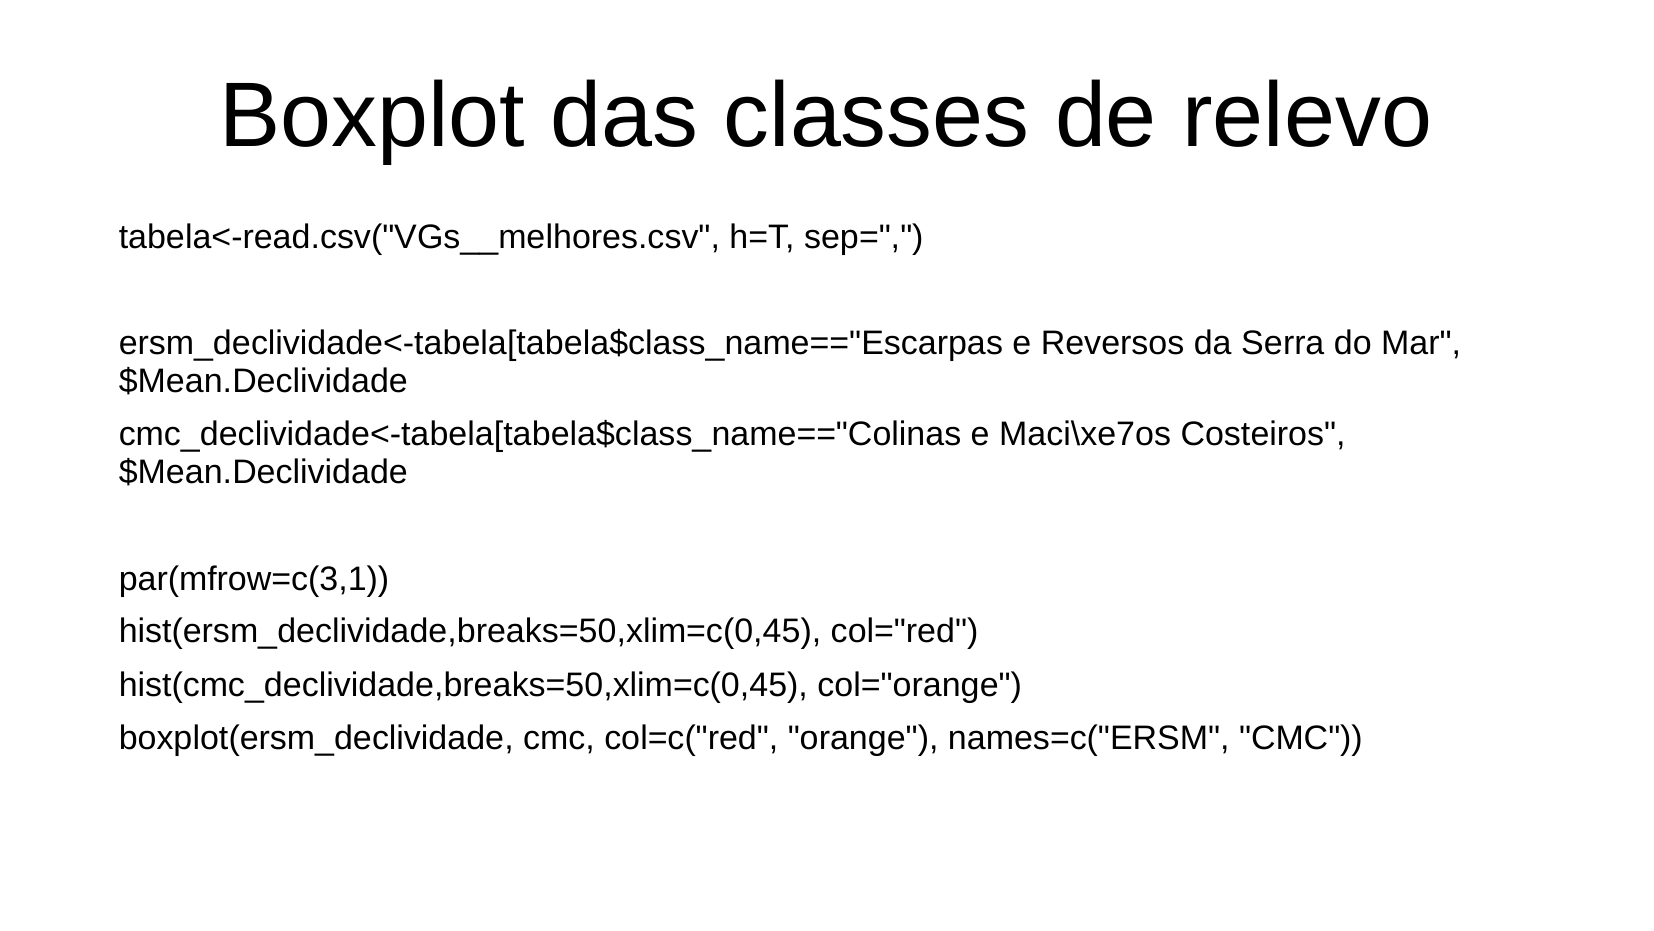

# Boxplot das classes de relevo
tabela<-read.csv("VGs__melhores.csv", h=T, sep=",")
ersm_declividade<-tabela[tabela$class_name=="Escarpas e Reversos da Serra do Mar",$Mean.Declividade
cmc_declividade<-tabela[tabela$class_name=="Colinas e Maci\xe7os Costeiros",$Mean.Declividade
par(mfrow=c(3,1))
hist(ersm_declividade,breaks=50,xlim=c(0,45), col="red")
hist(cmc_declividade,breaks=50,xlim=c(0,45), col="orange")
boxplot(ersm_declividade, cmc, col=c("red", "orange"), names=c("ERSM", "CMC"))